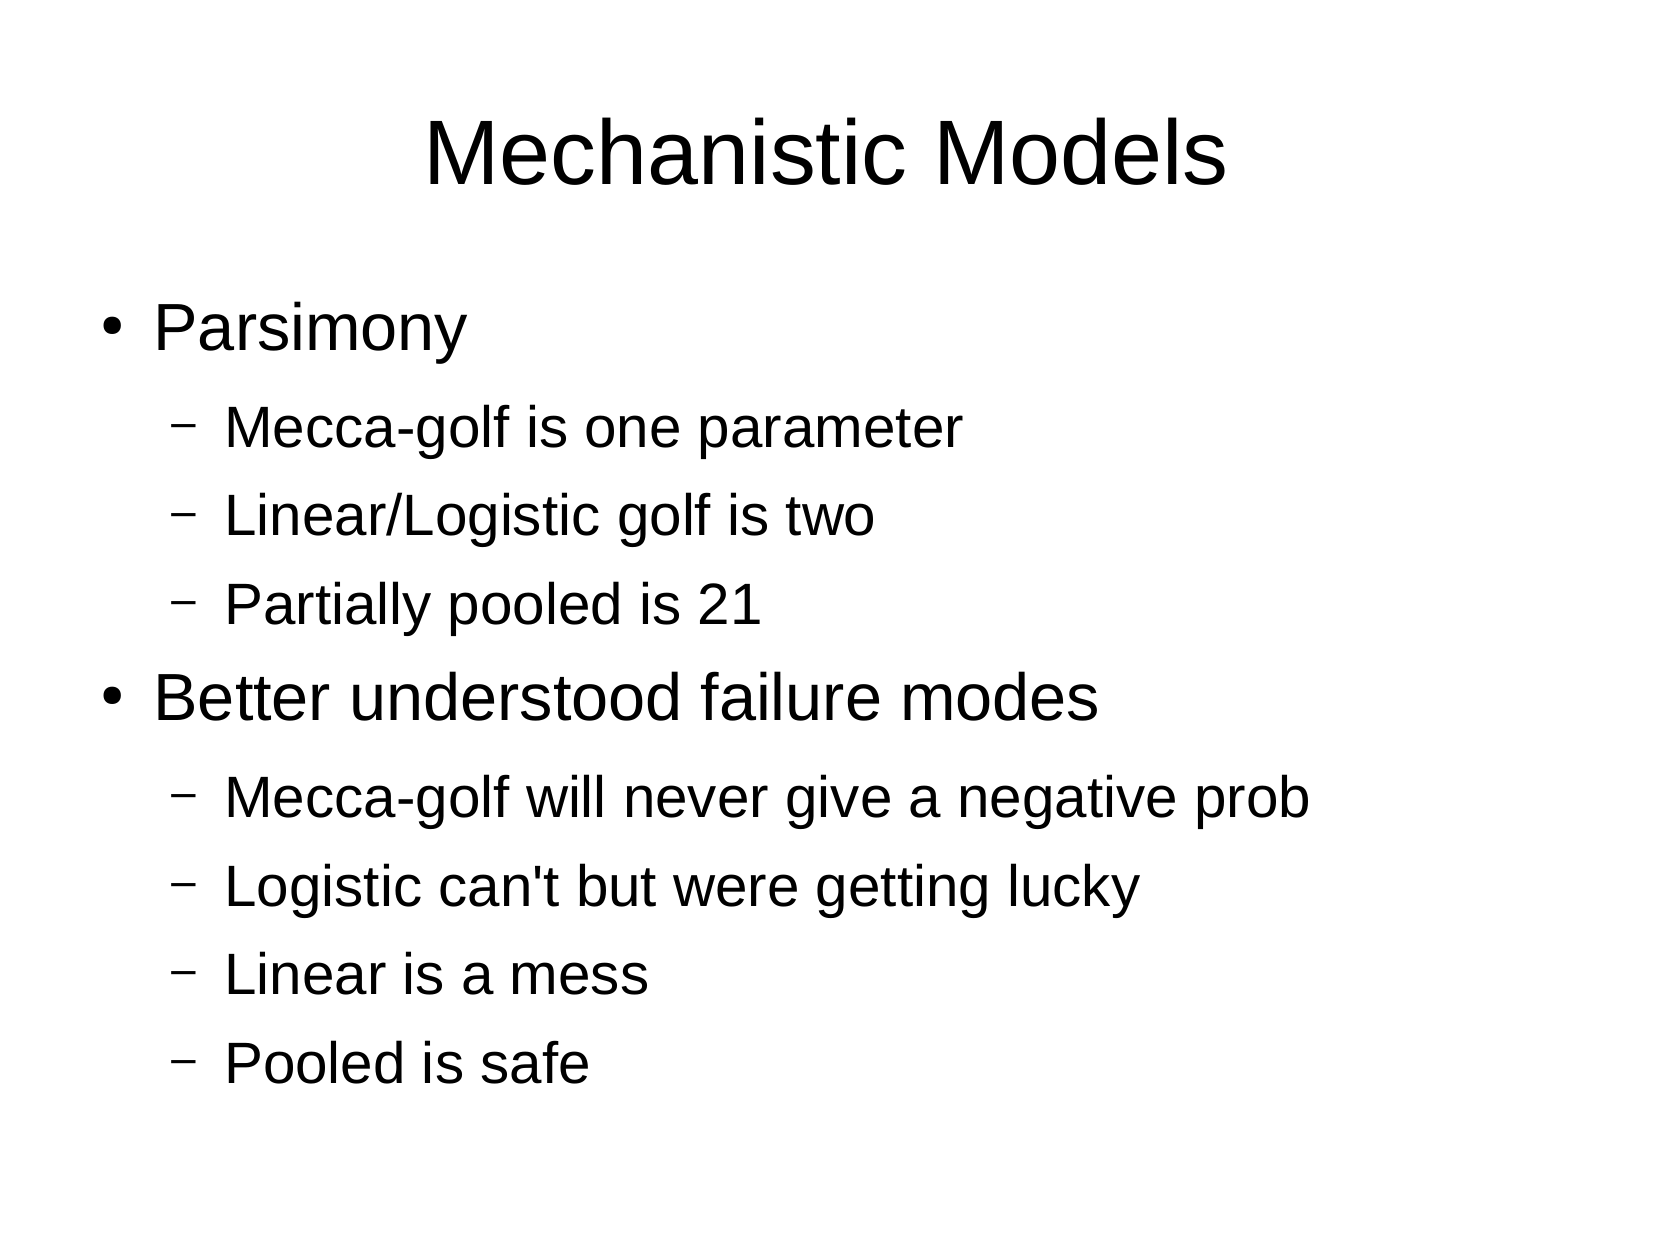

# Mechanistic Models
Parsimony
Mecca-golf is one parameter
Linear/Logistic golf is two
Partially pooled is 21
Better understood failure modes
Mecca-golf will never give a negative prob
Logistic can't but were getting lucky
Linear is a mess
Pooled is safe